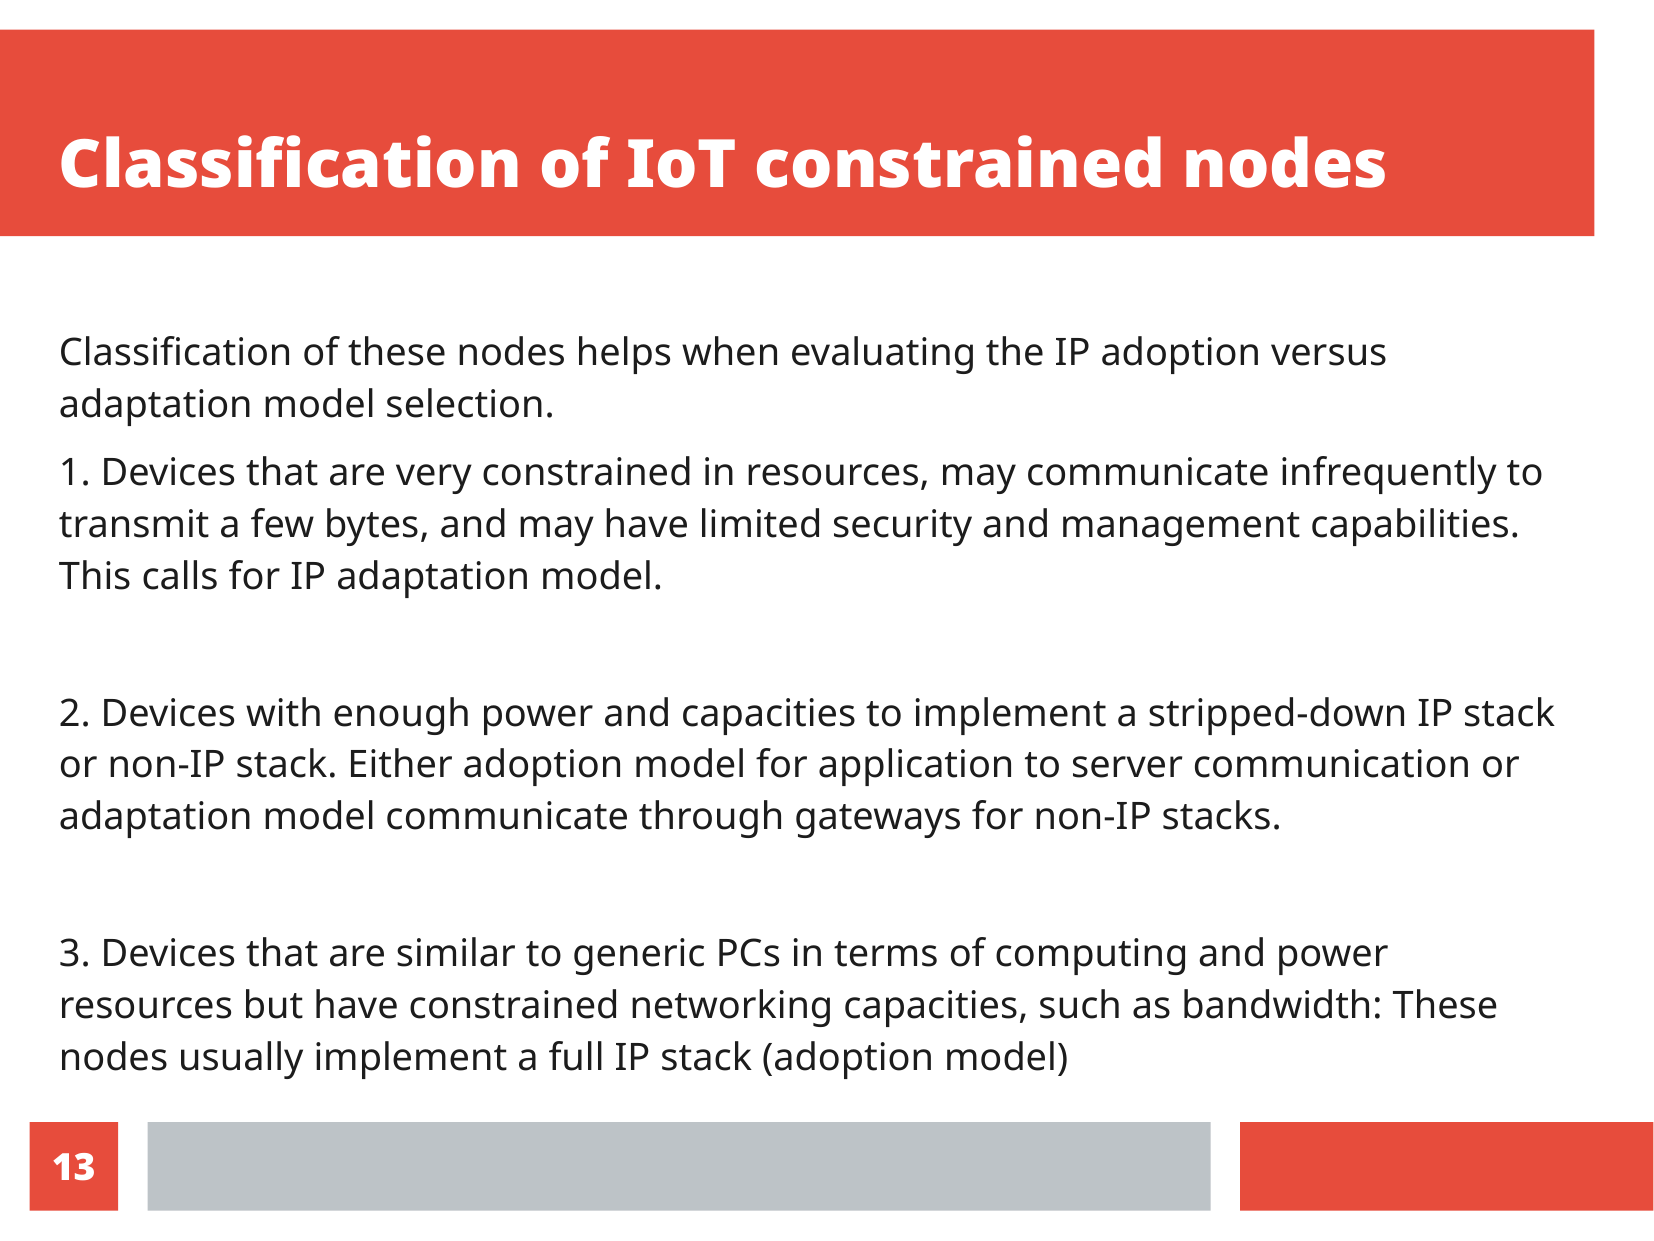

# Classification of IoT constrained nodes
Classification of these nodes helps when evaluating the IP adoption versus adaptation model selection.
1. Devices that are very constrained in resources, may communicate infrequently to transmit a few bytes, and may have limited security and management capabilities. This calls for IP adaptation model.
2. Devices with enough power and capacities to implement a stripped-down IP stack or non-IP stack. Either adoption model for application to server communication or adaptation model communicate through gateways for non-IP stacks.
3. Devices that are similar to generic PCs in terms of computing and power resources but have constrained networking capacities, such as bandwidth: These nodes usually implement a full IP stack (adoption model)
13